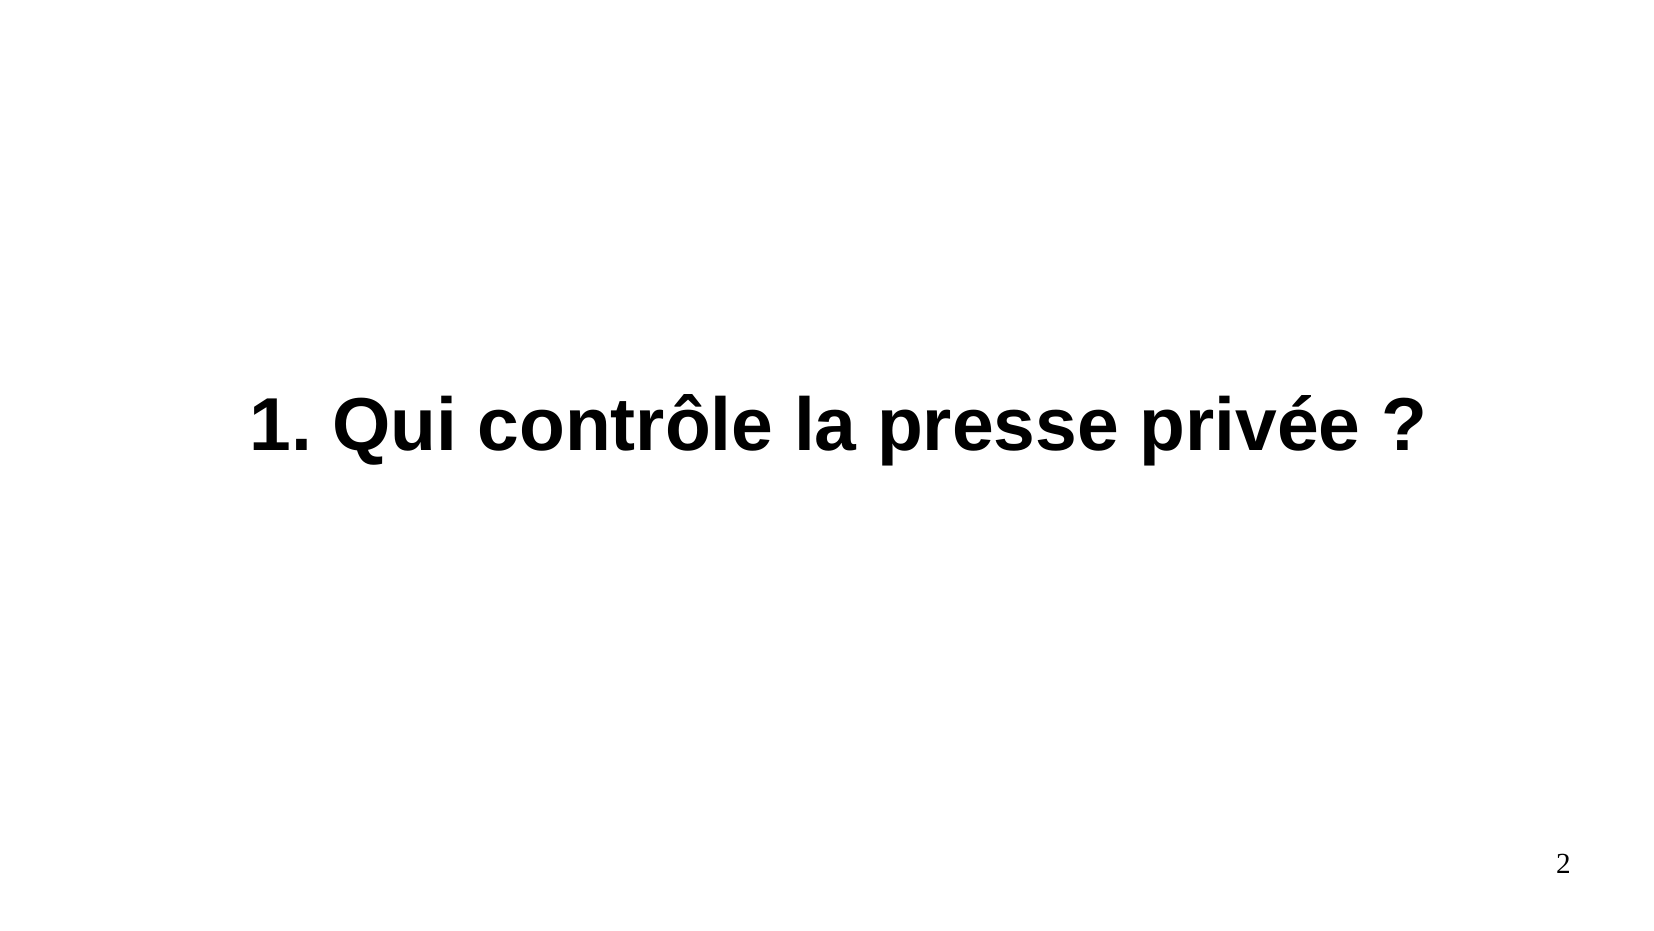

# 1. Qui contrôle la presse privée ?
2